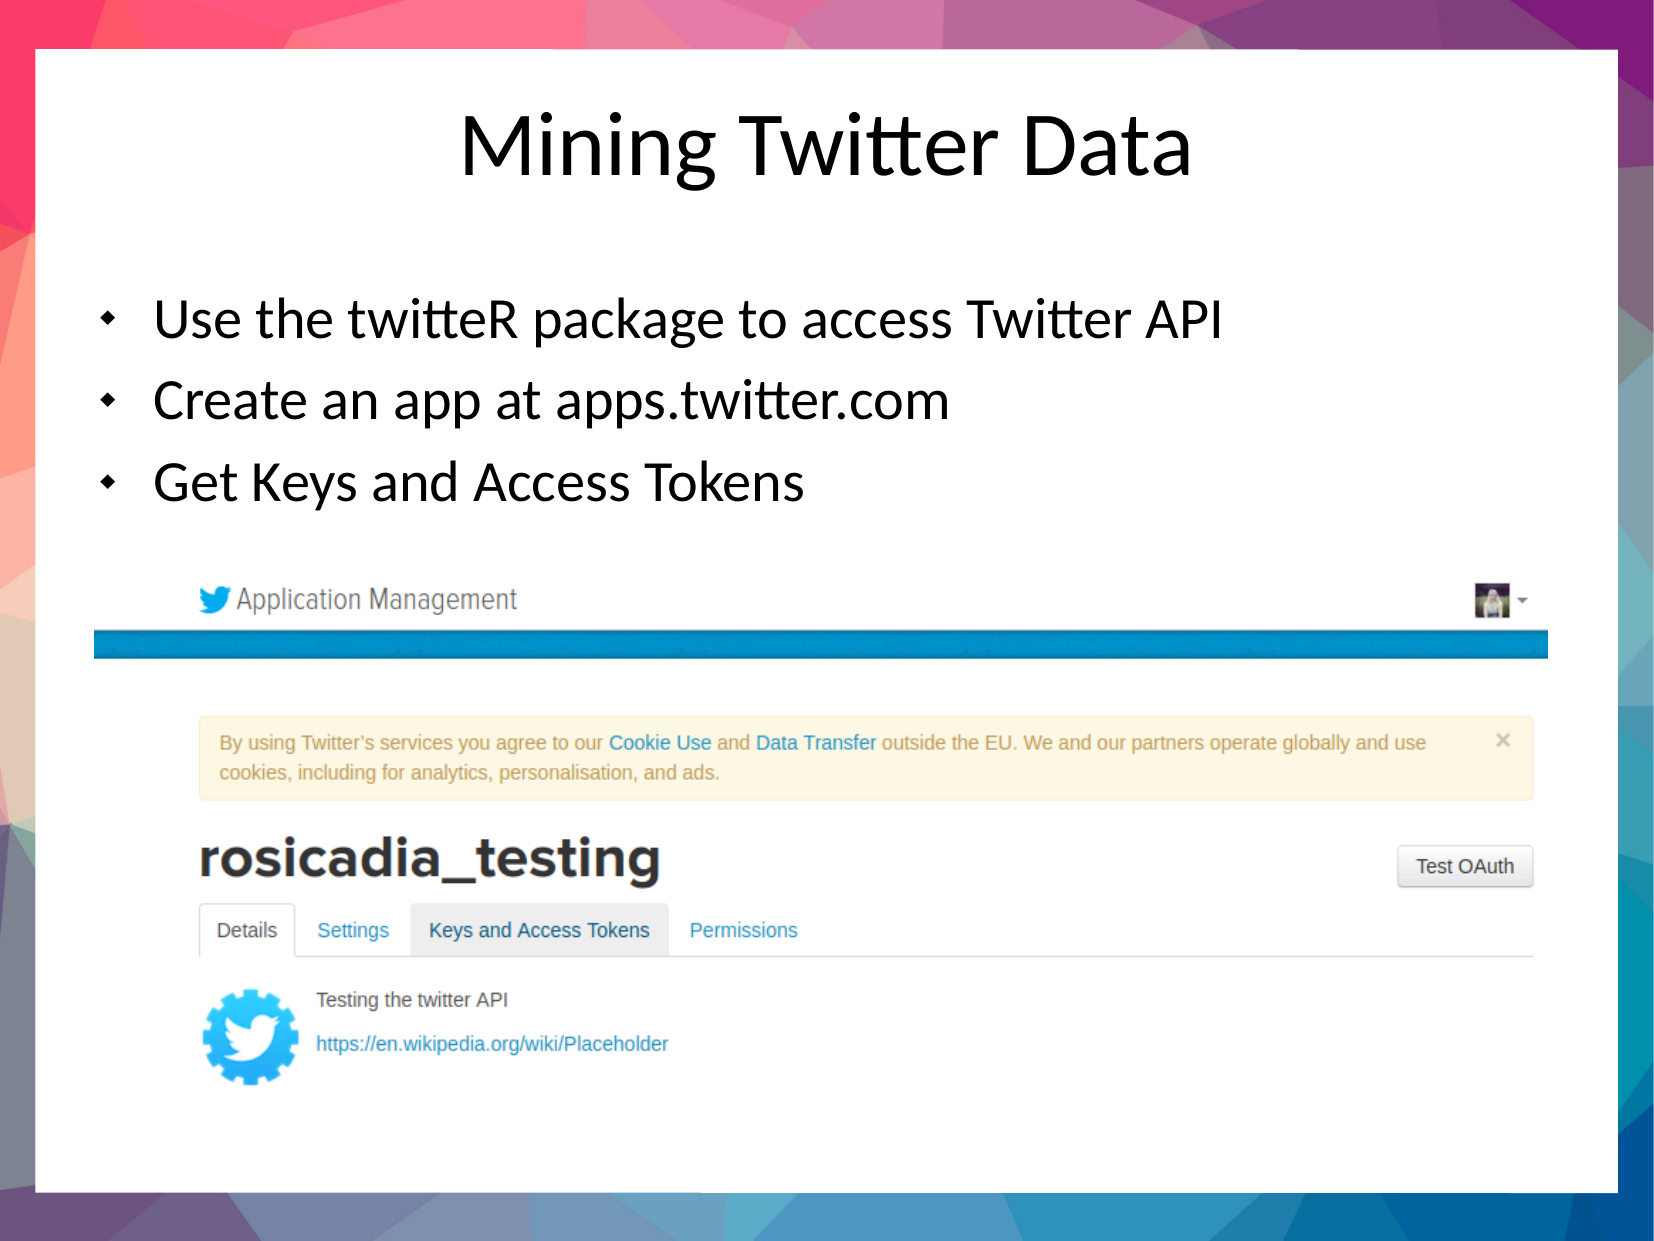

# Mining Twitter Data
Use the twitteR package to access Twitter API
Create an app at apps.twitter.com
Get Keys and Access Tokens